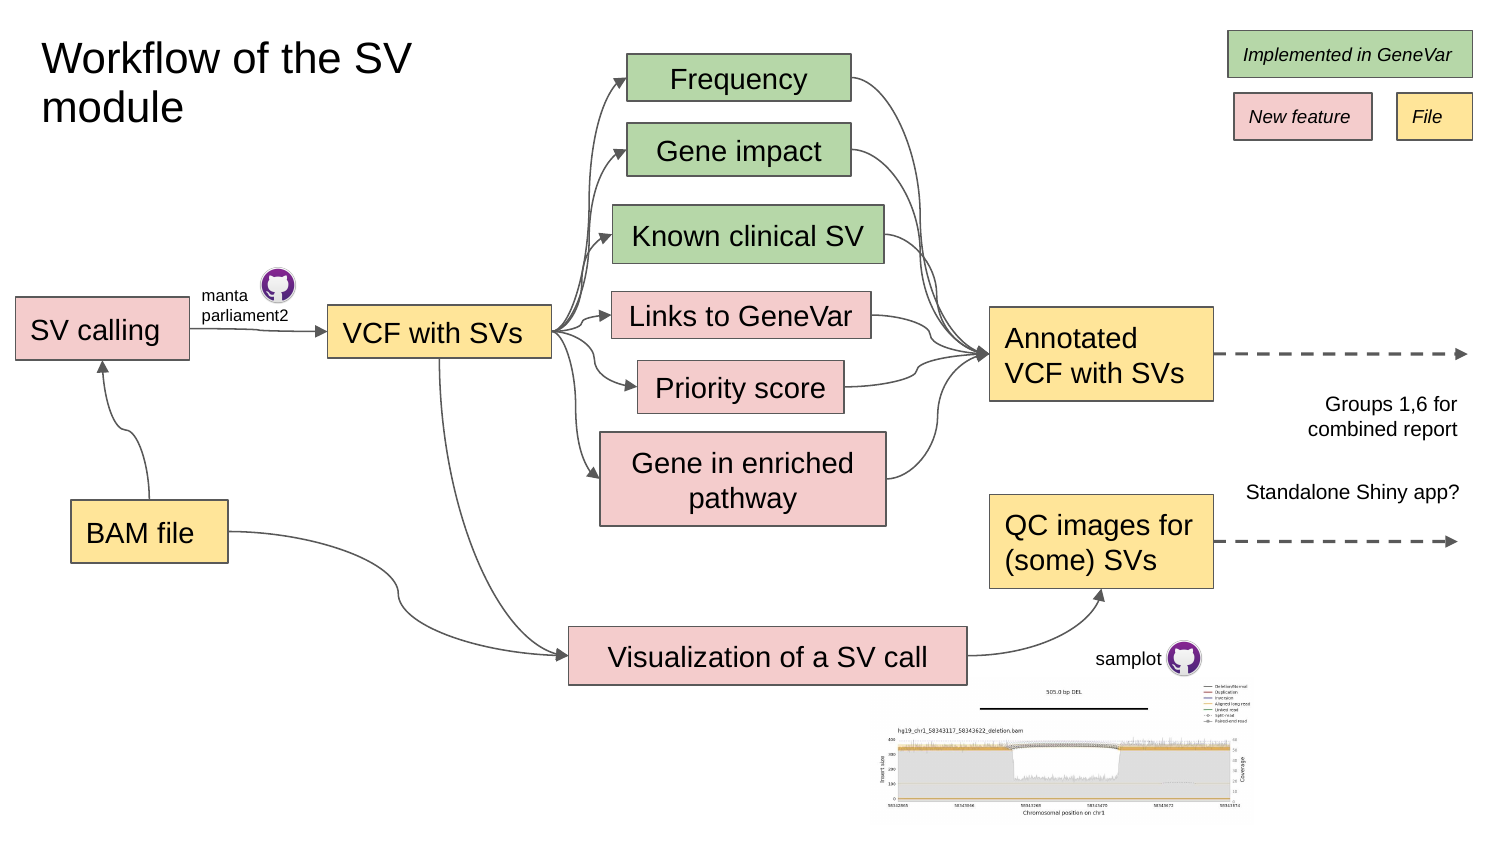

# Workflow of the SV module
Implemented in GeneVar
Frequency
New feature
File
Gene impact
Known clinical SV
manta
parliament2
Links to GeneVar
SV calling
VCF with SVs
Annotated VCF with SVs
Priority score
Groups 1,6 for
combined report
Gene in enriched pathway
Standalone Shiny app?
QC images for (some) SVs
BAM file
Visualization of a SV call
samplot